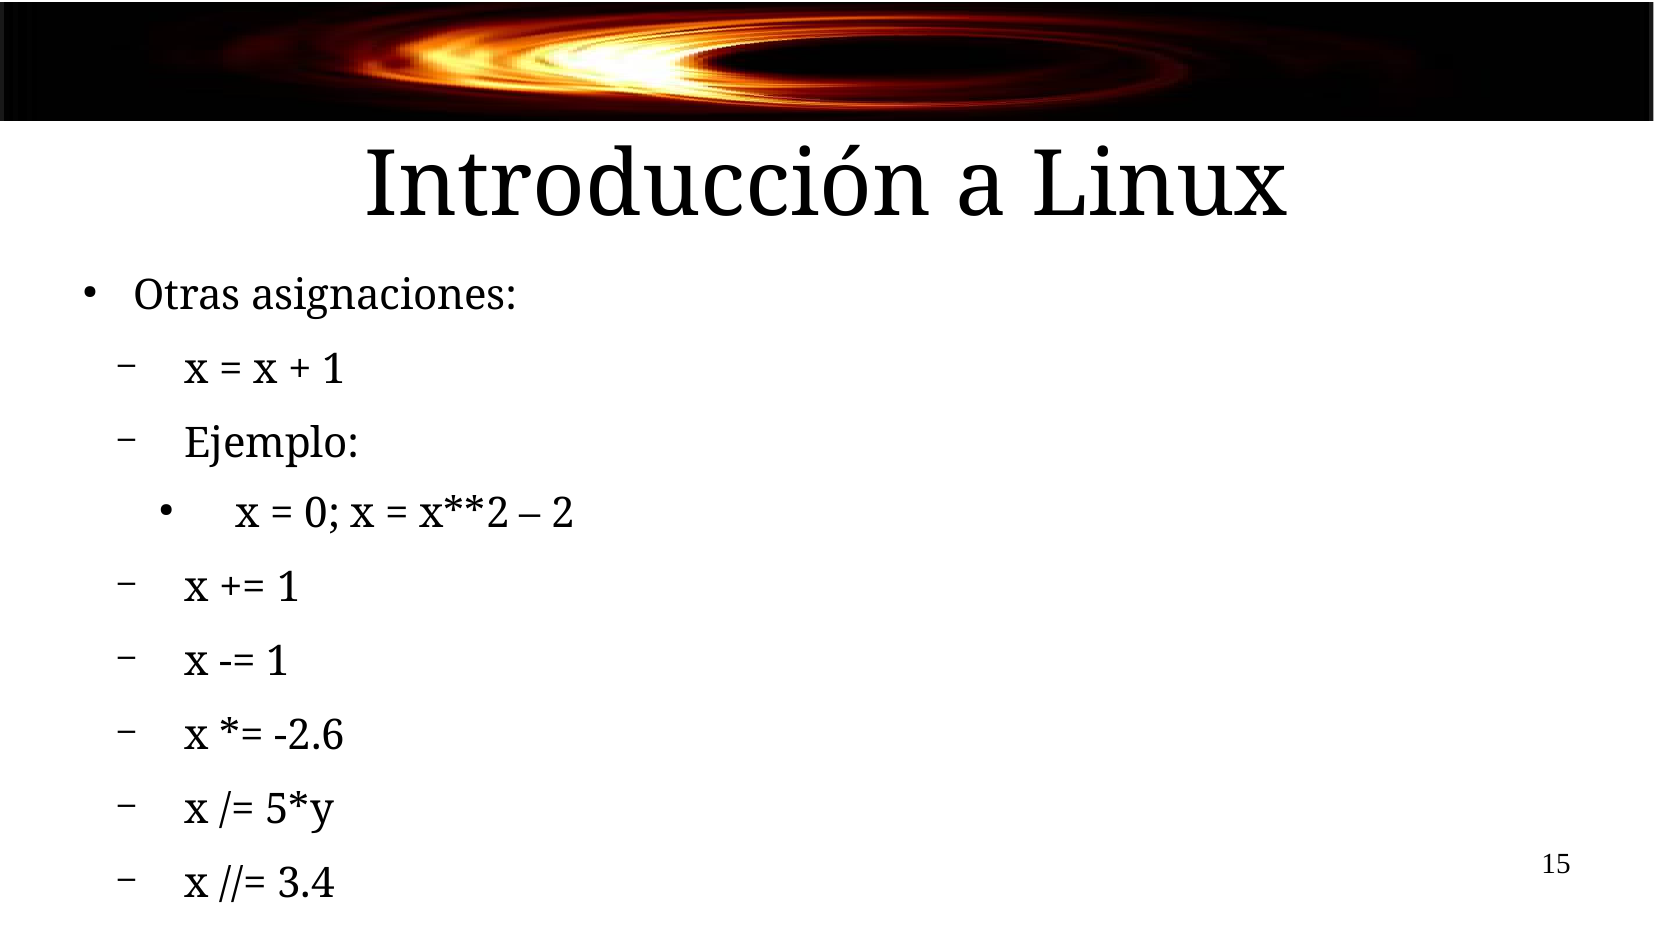

# Introducción a Linux
Otras asignaciones:
x = x + 1
Ejemplo:
x = 0; x = x**2 – 2
x += 1
x -= 1
x *= -2.6
x /= 5*y
x //= 3.4
15